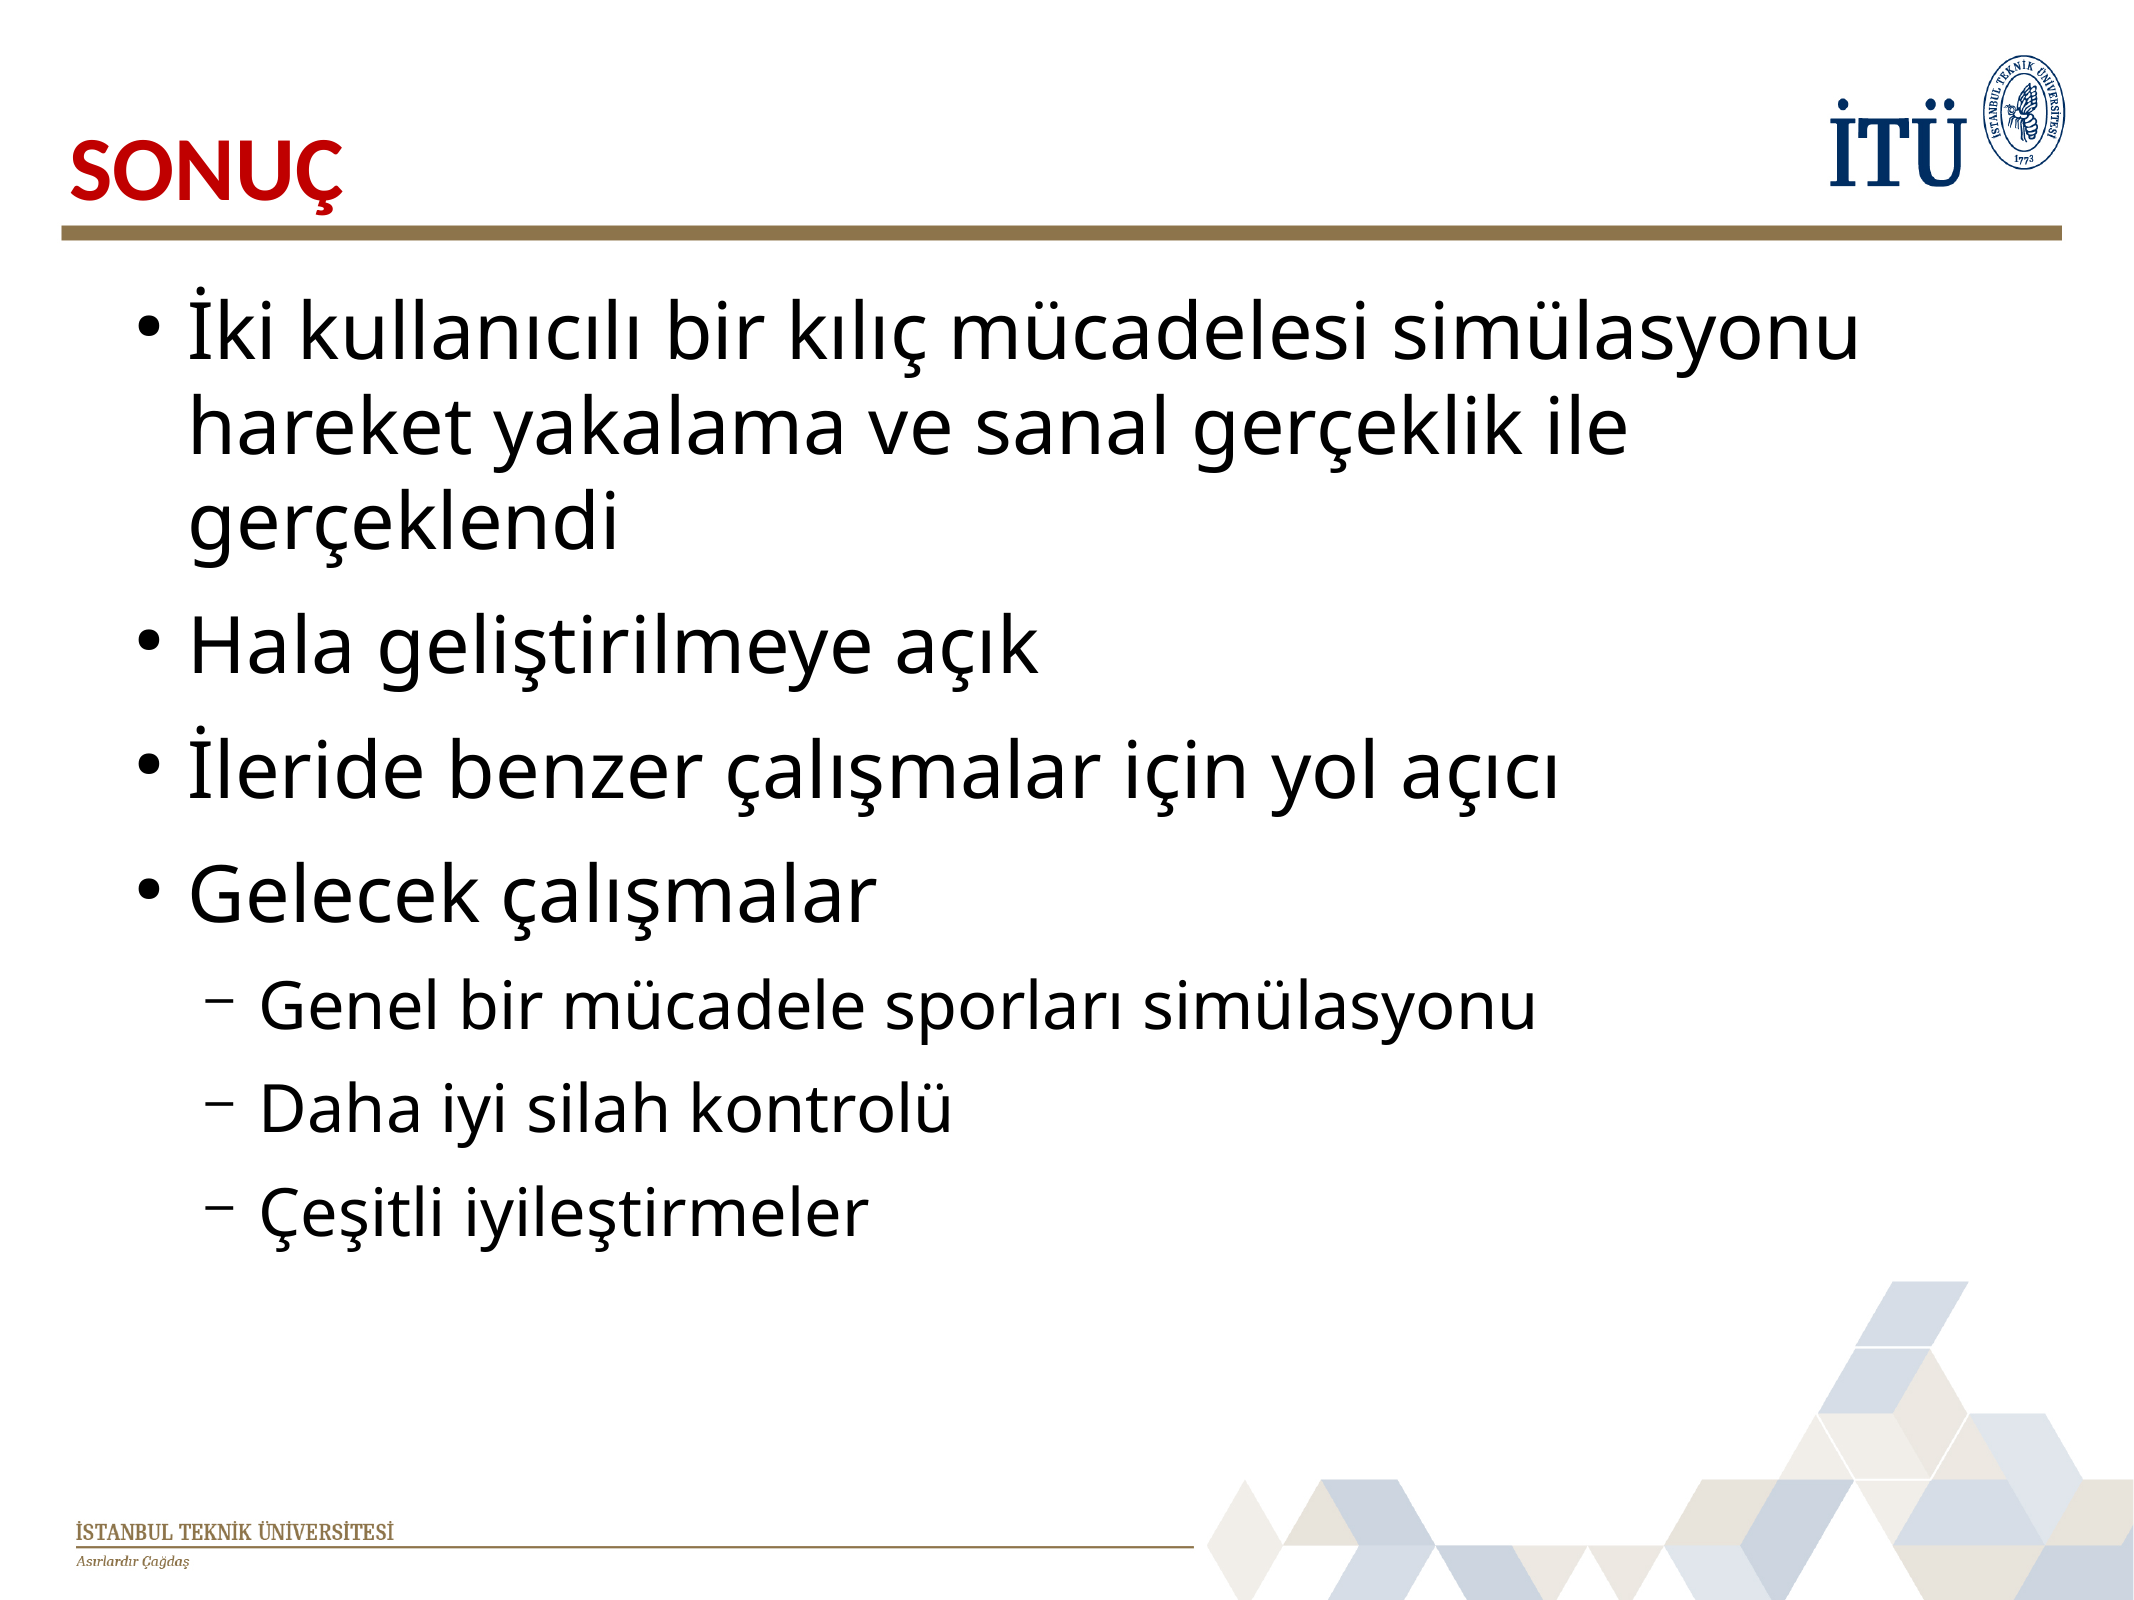

SONUÇ
# İki kullanıcılı bir kılıç mücadelesi simülasyonu hareket yakalama ve sanal gerçeklik ile gerçeklendi
Hala geliştirilmeye açık
İleride benzer çalışmalar için yol açıcı
Gelecek çalışmalar
Genel bir mücadele sporları simülasyonu
Daha iyi silah kontrolü
Çeşitli iyileştirmeler